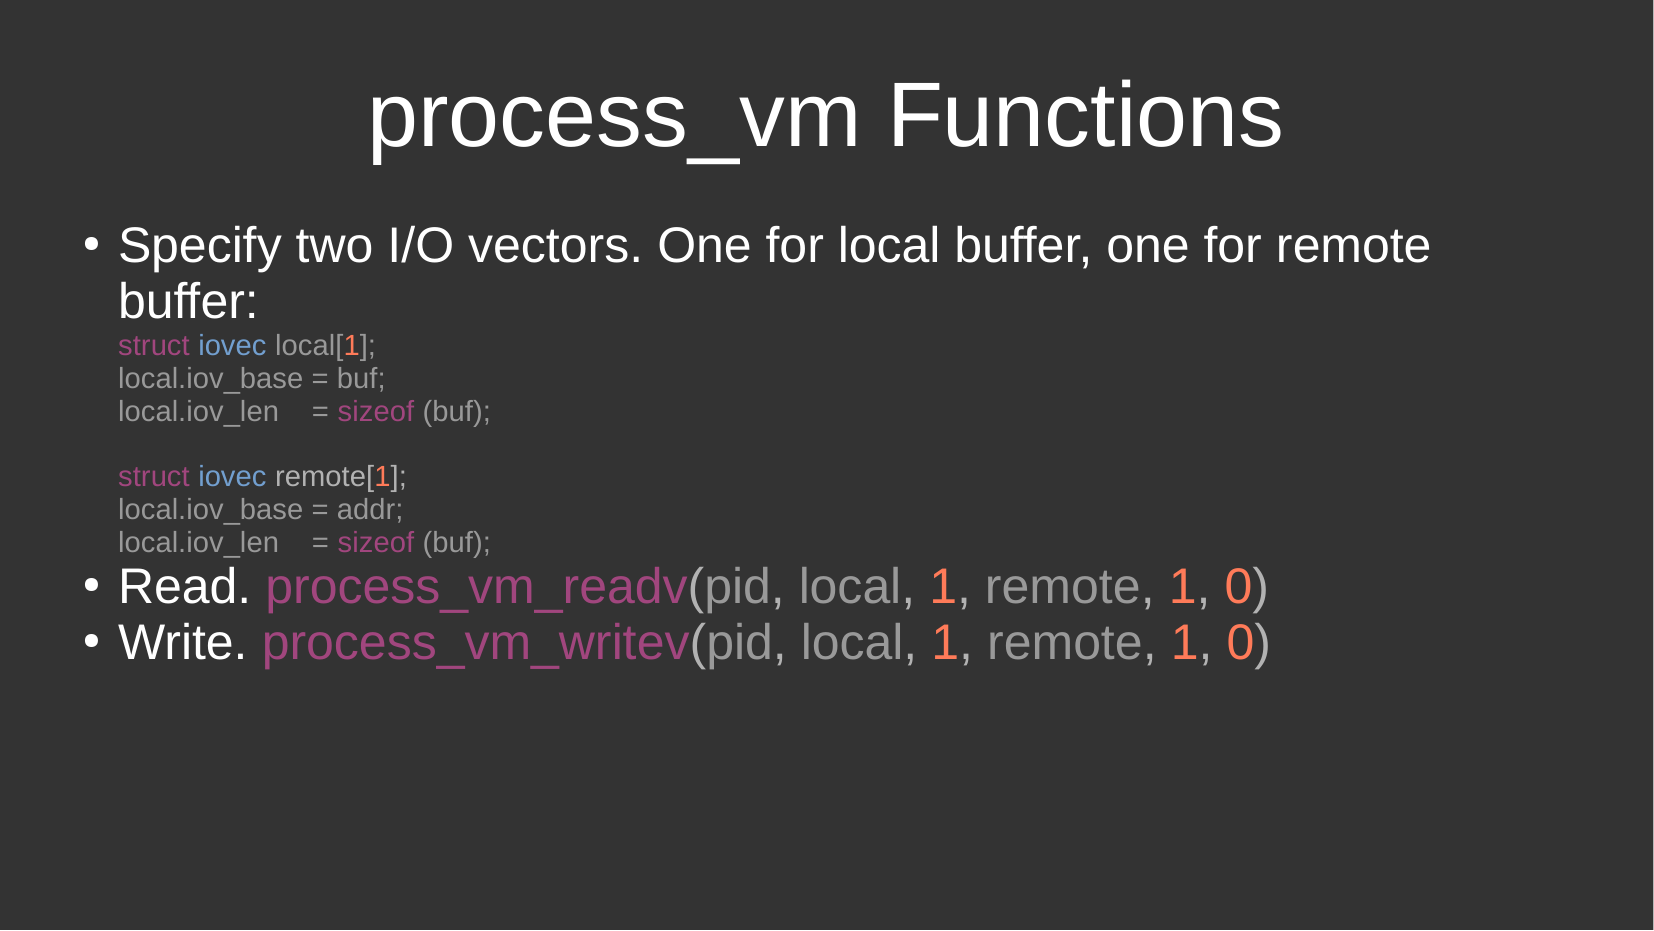

# process_vm Functions
Specify two I/O vectors. One for local buffer, one for remote buffer:
struct iovec local[1];
local.iov_base = buf;
local.iov_len = sizeof (buf);
struct iovec remote[1];
local.iov_base = addr;
local.iov_len = sizeof (buf);
Read. process_vm_readv(pid, local, 1, remote, 1, 0)
Write. process_vm_writev(pid, local, 1, remote, 1, 0)